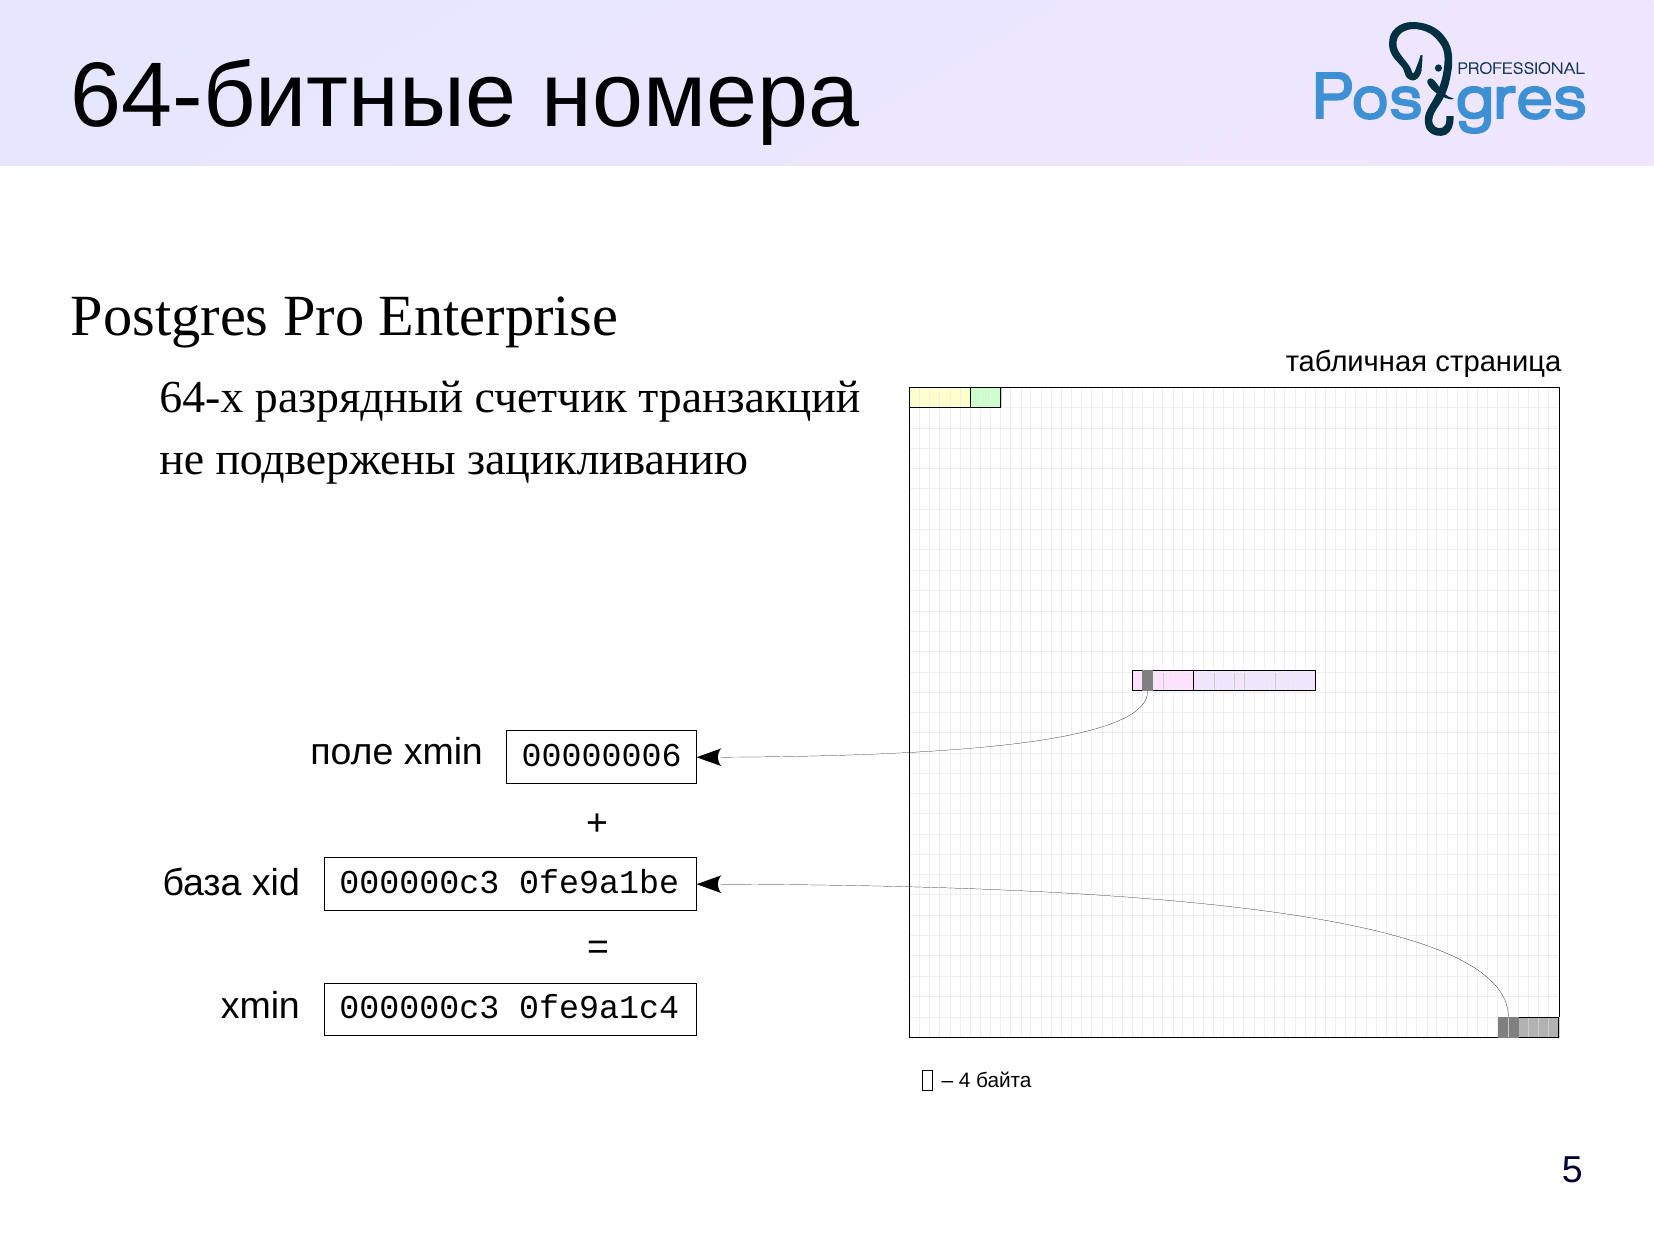

64-битные номера
# Postgres Pro Enterprise
64-х разрядный счетчик транзакций
не подвержены зацикливанию
табличная страница
поле xmin
00000006
+
база xid
000000c3 0fe9a1be
=
xmin
000000c3 0fe9a1c4
– 4 байта